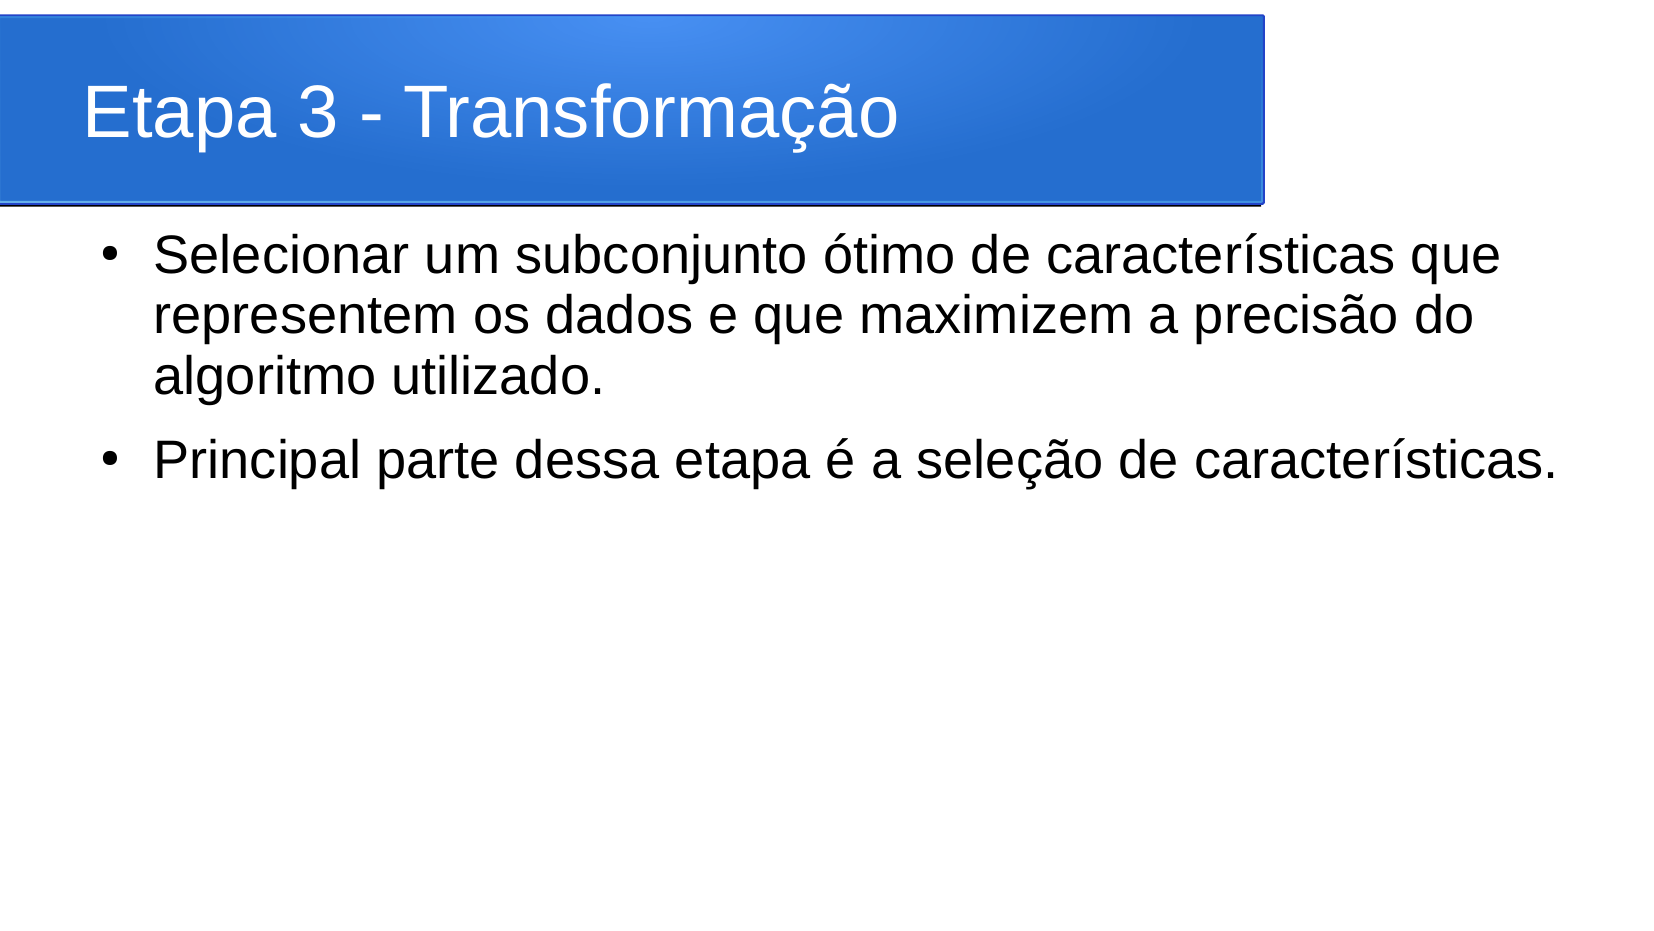

# Etapa 3 - Transformação
Selecionar um subconjunto ótimo de características que representem os dados e que maximizem a precisão do algoritmo utilizado.
Principal parte dessa etapa é a seleção de características.